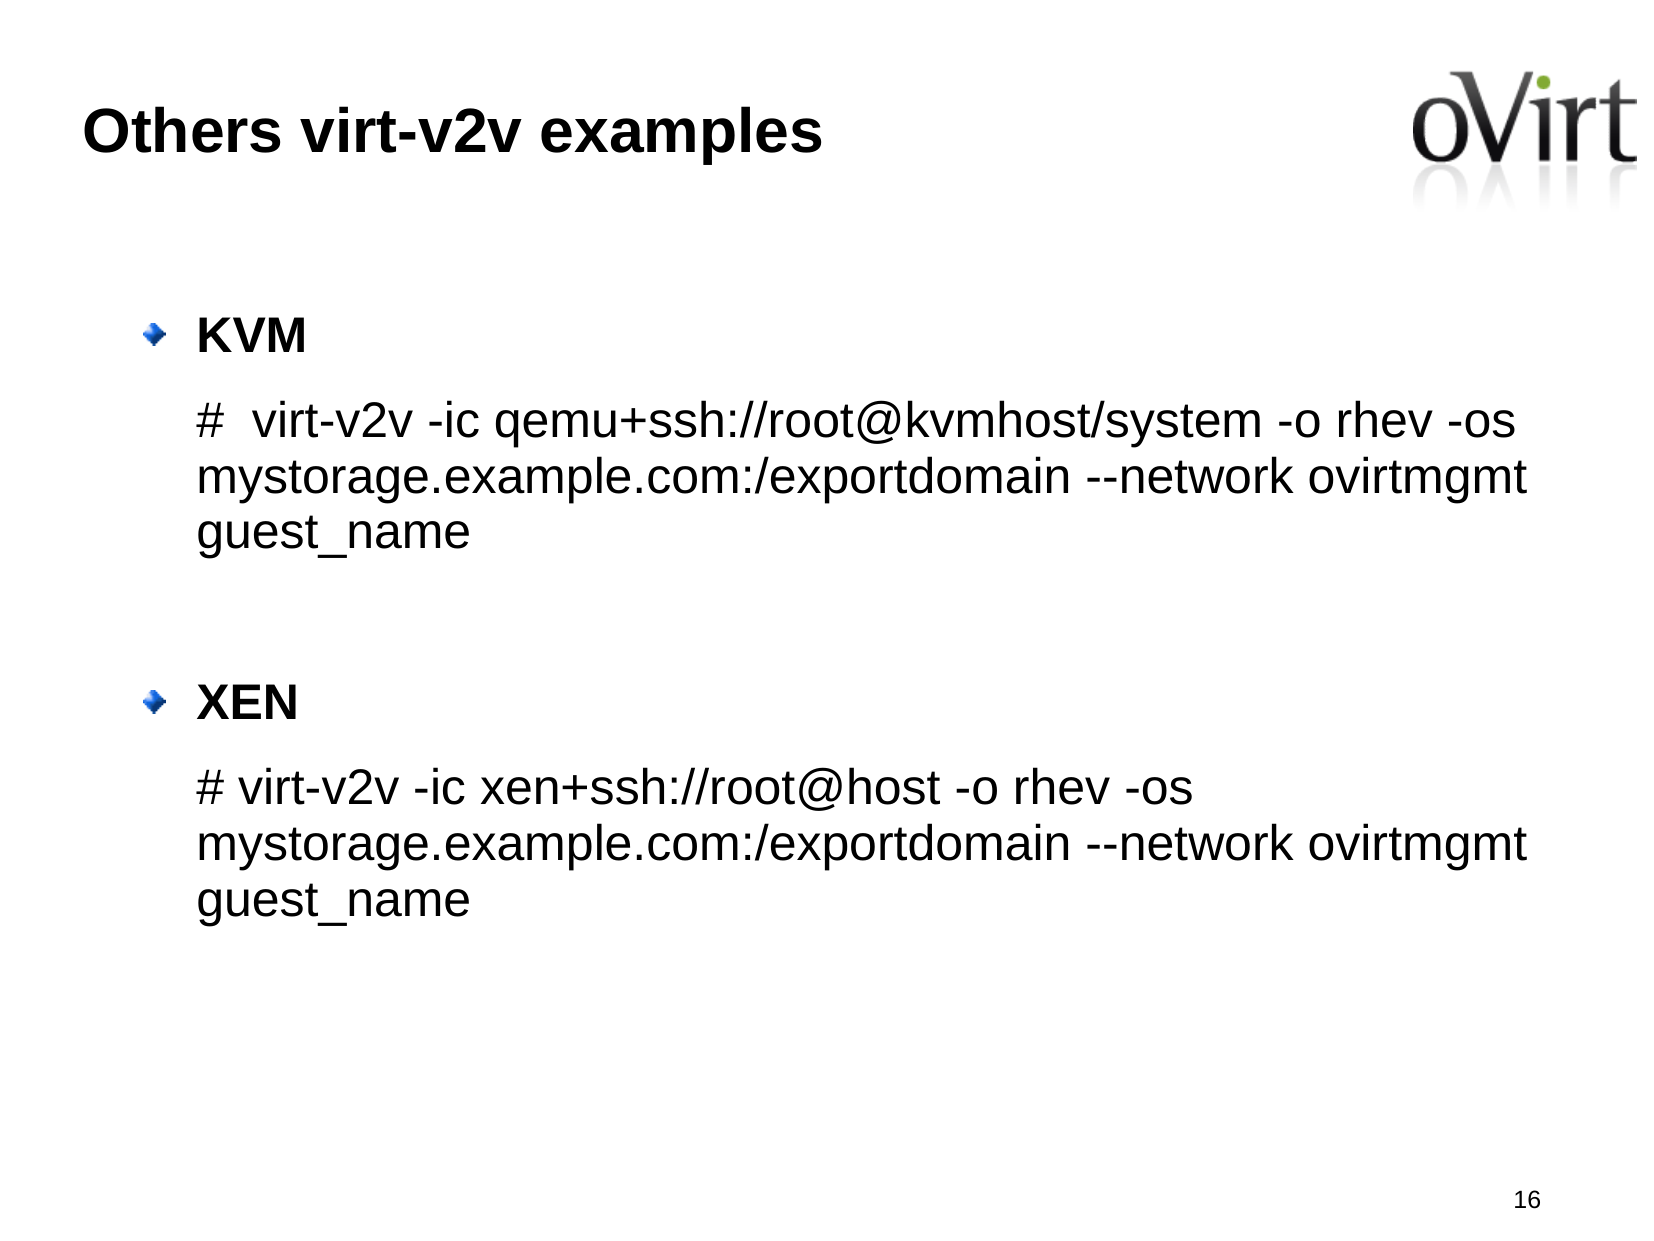

# Others virt-v2v examples
KVM
# virt-v2v -ic qemu+ssh://root@kvmhost/system -o rhev -os mystorage.example.com:/exportdomain --network ovirtmgmt guest_name
XEN
# virt-v2v -ic xen+ssh://root@host -o rhev -os mystorage.example.com:/exportdomain --network ovirtmgmt guest_name